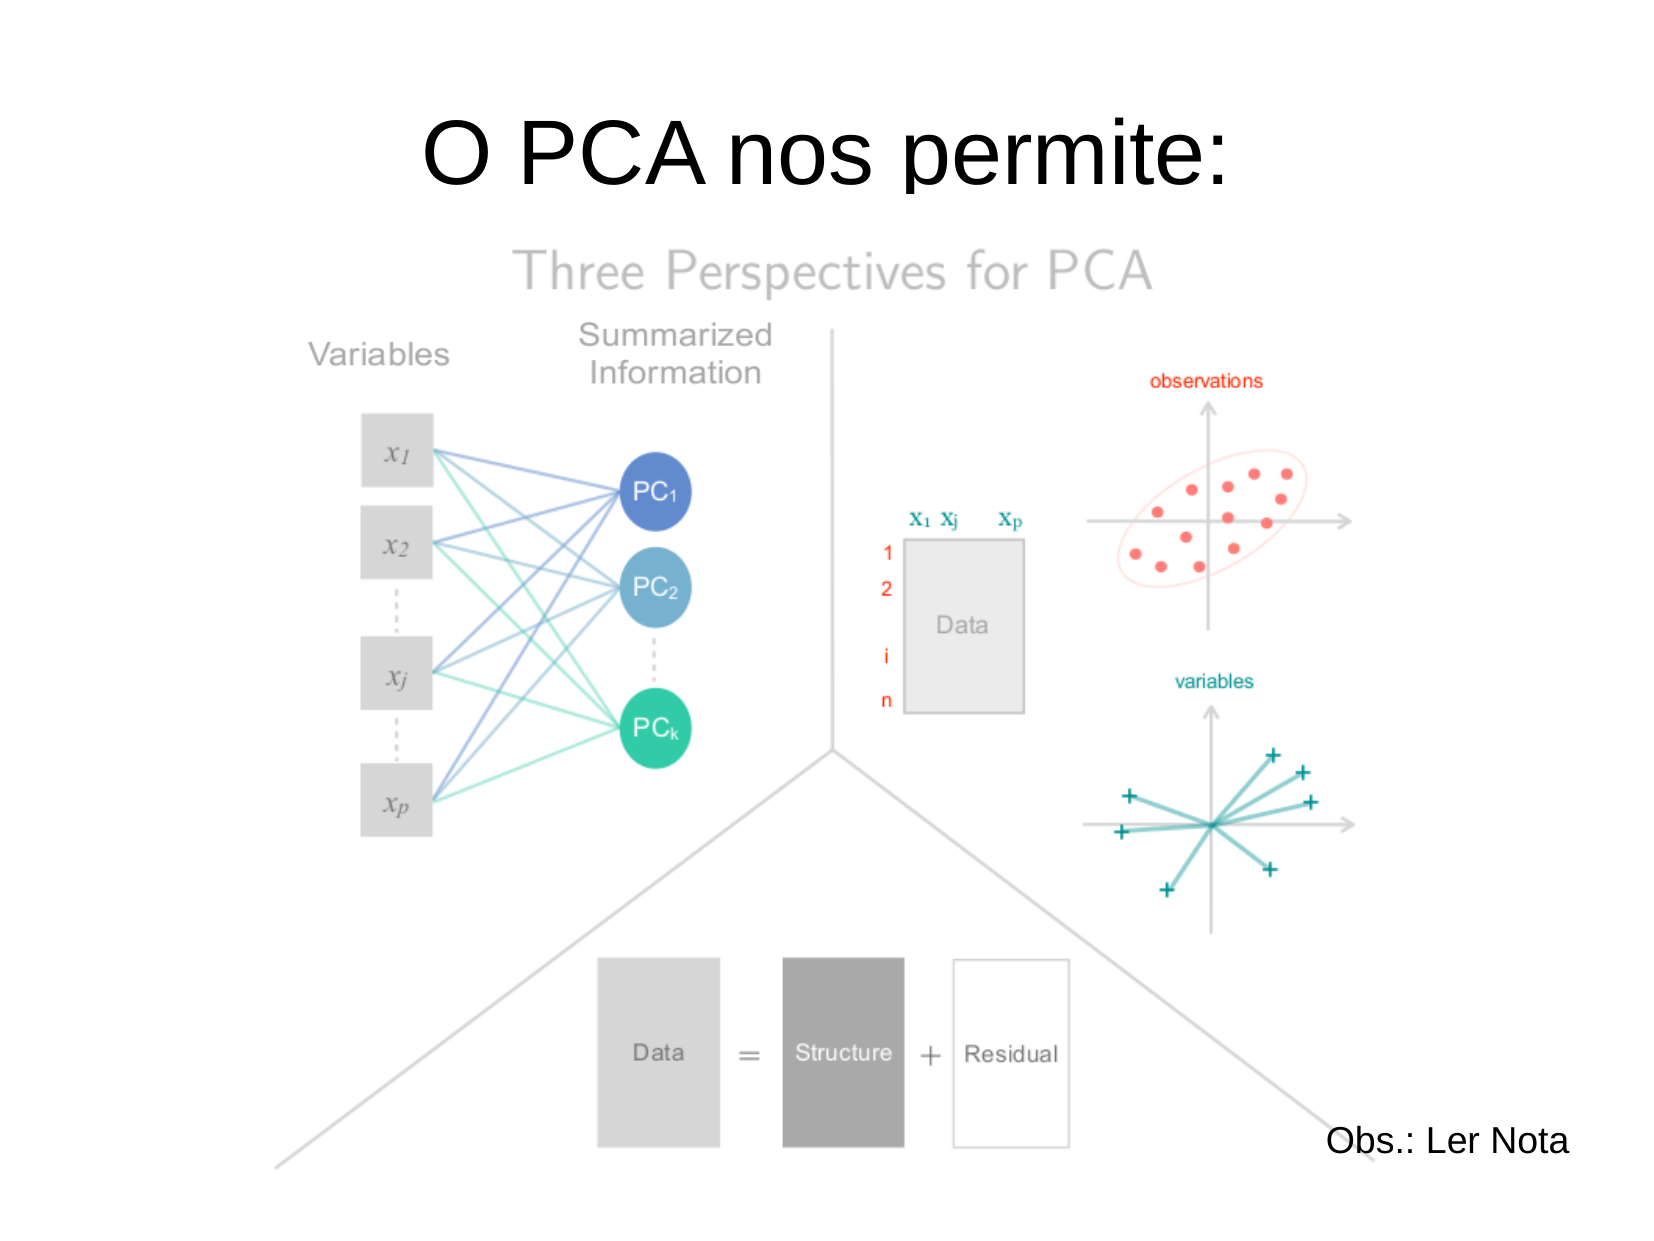

# O PCA nos permite:
Obs.: Ler Nota